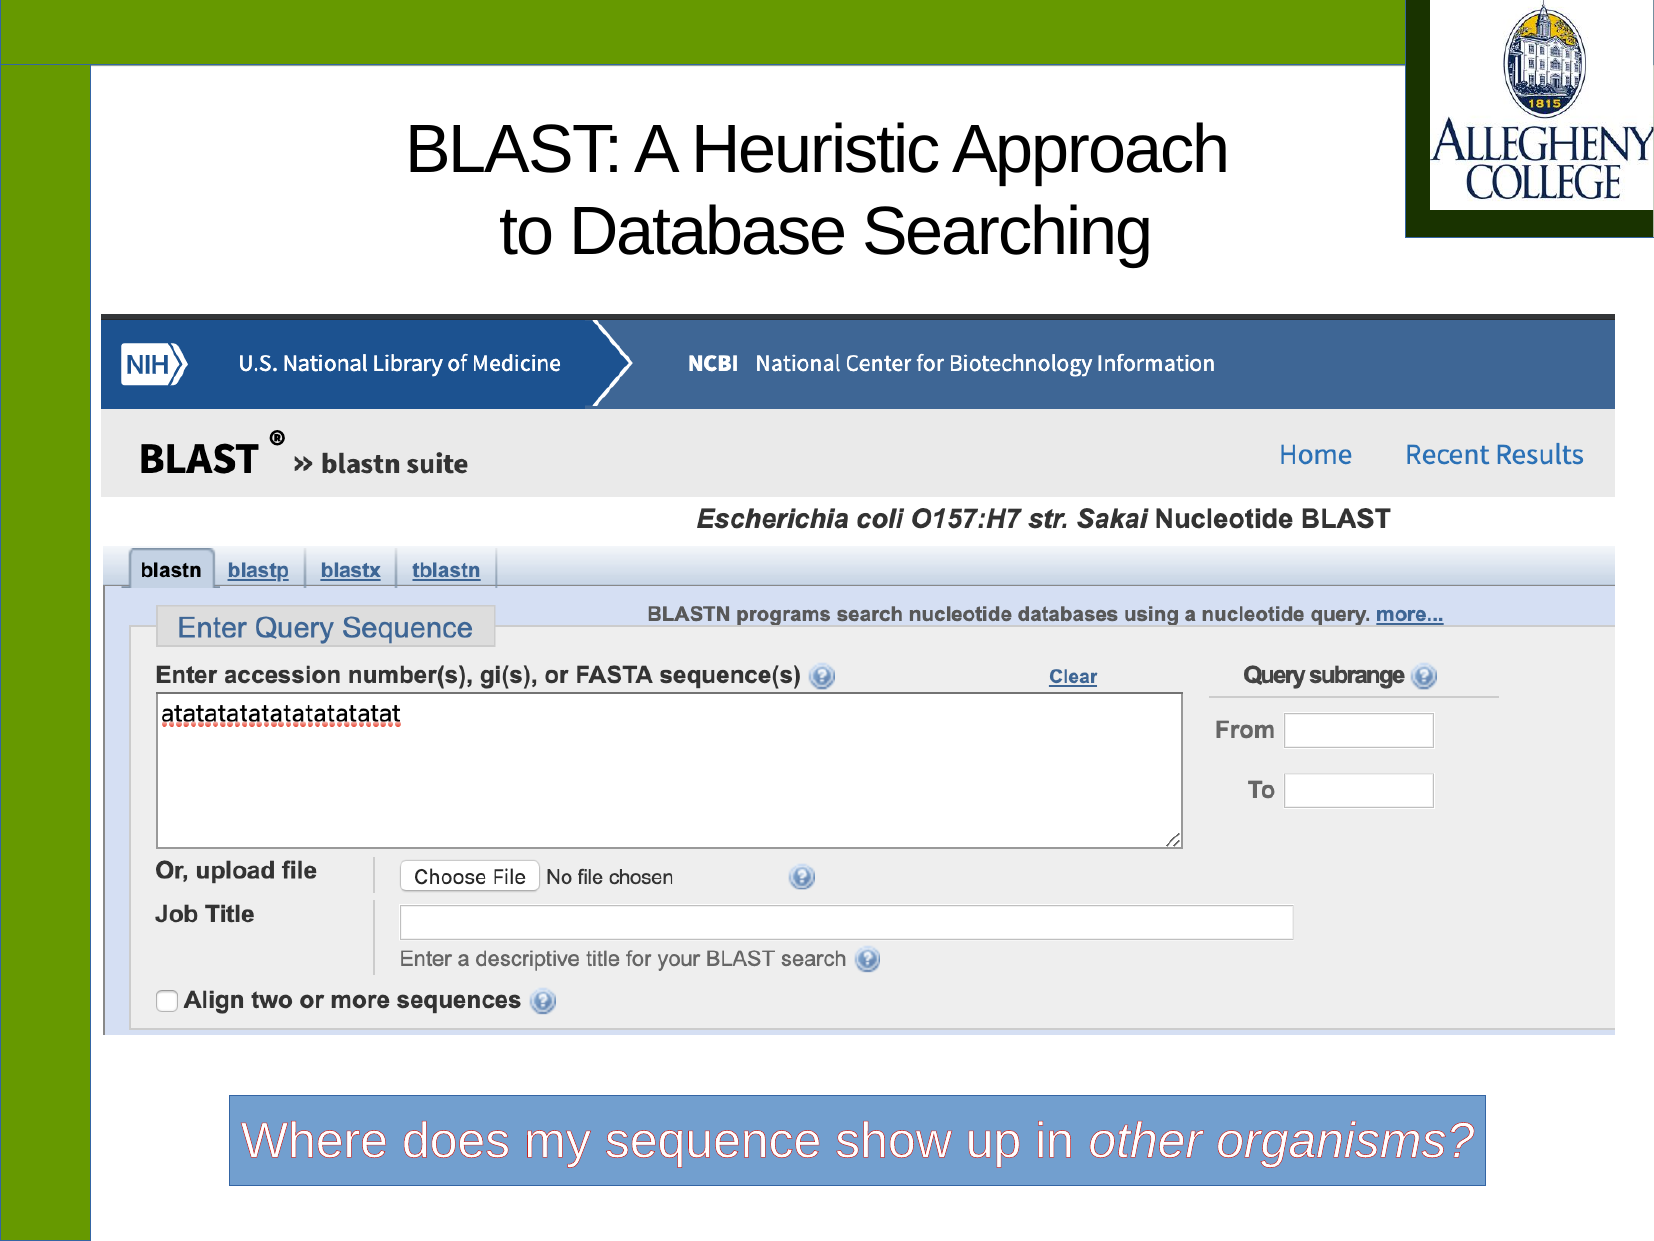

# BLAST: A Heuristic Approach to Database Searching
Where does my sequence show up in other organisms?